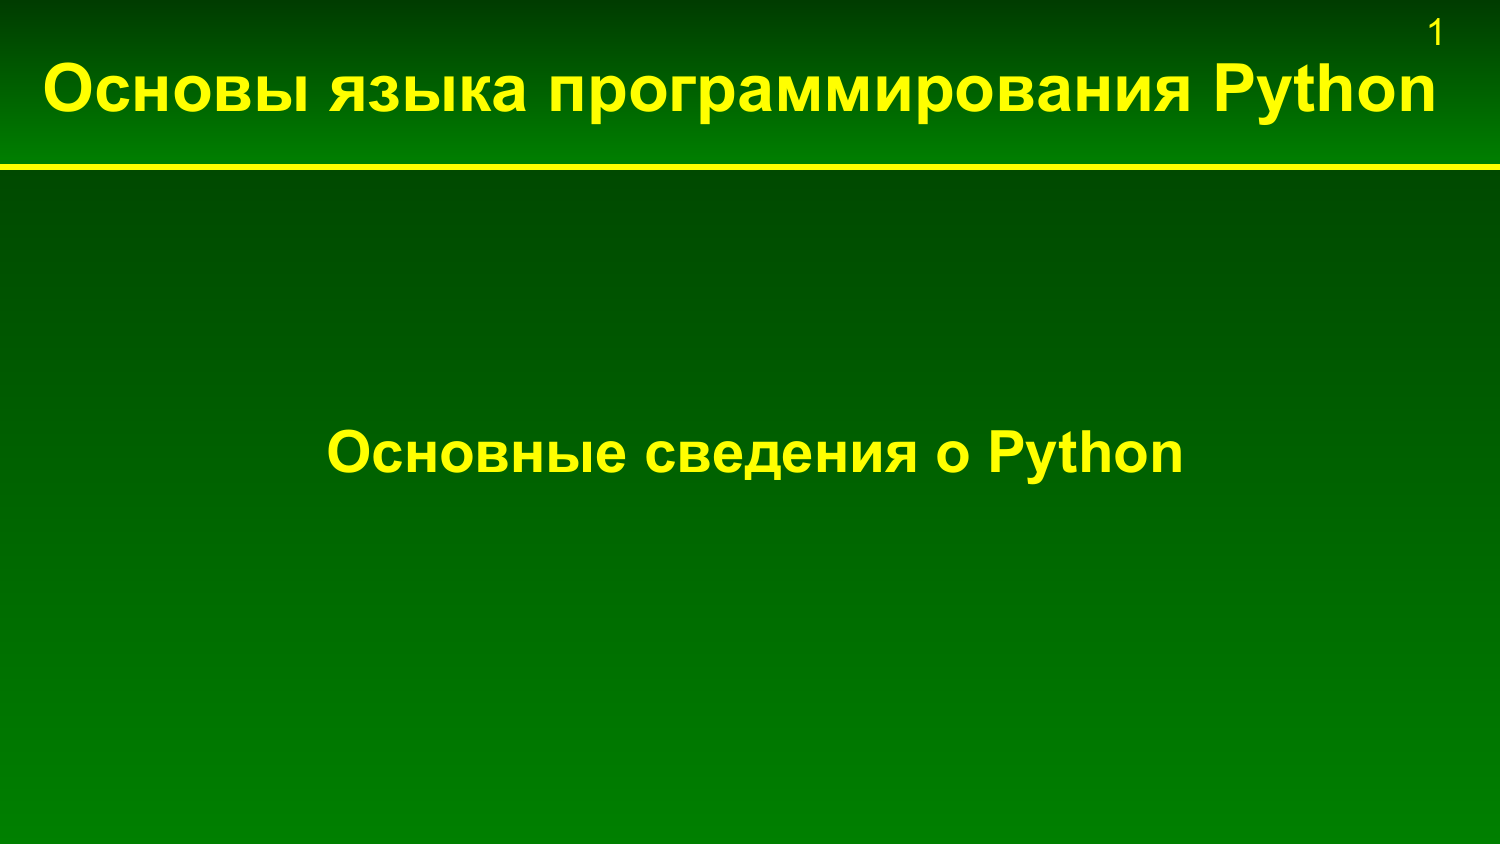

Основы языка программирования Python
Основные сведения о Python